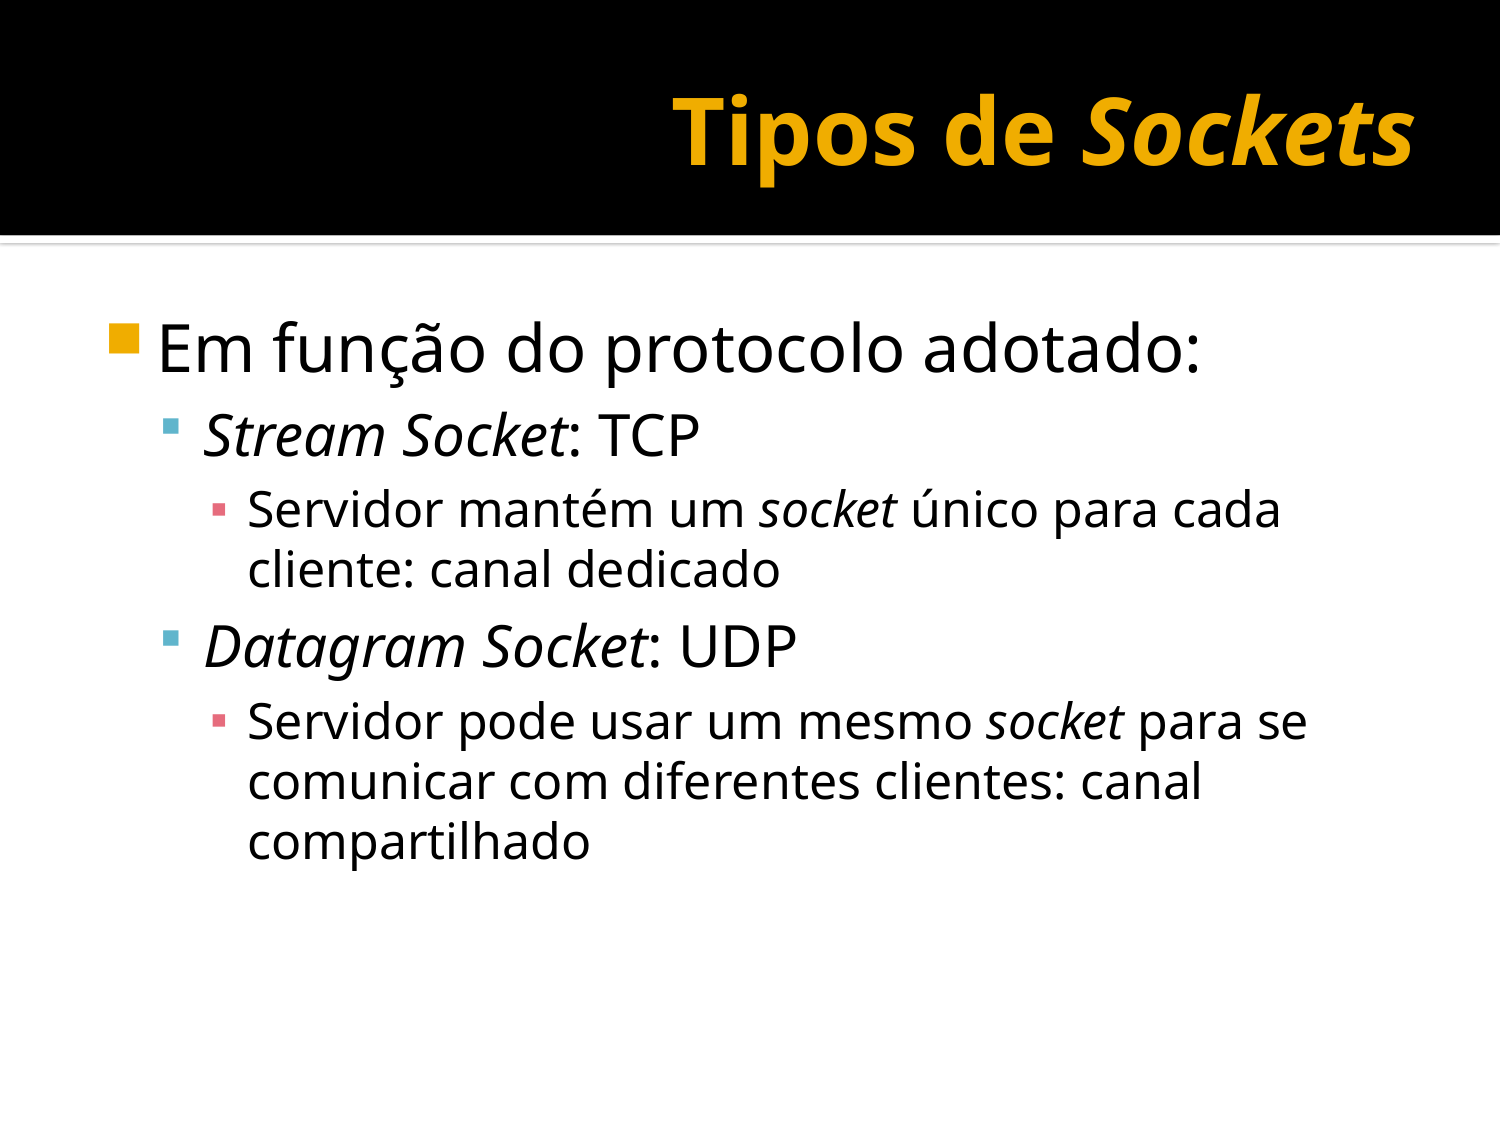

# Tipos de Sockets
Em função do protocolo adotado:
Stream Socket: TCP
Servidor mantém um socket único para cada cliente: canal dedicado
Datagram Socket: UDP
Servidor pode usar um mesmo socket para se comunicar com diferentes clientes: canal compartilhado